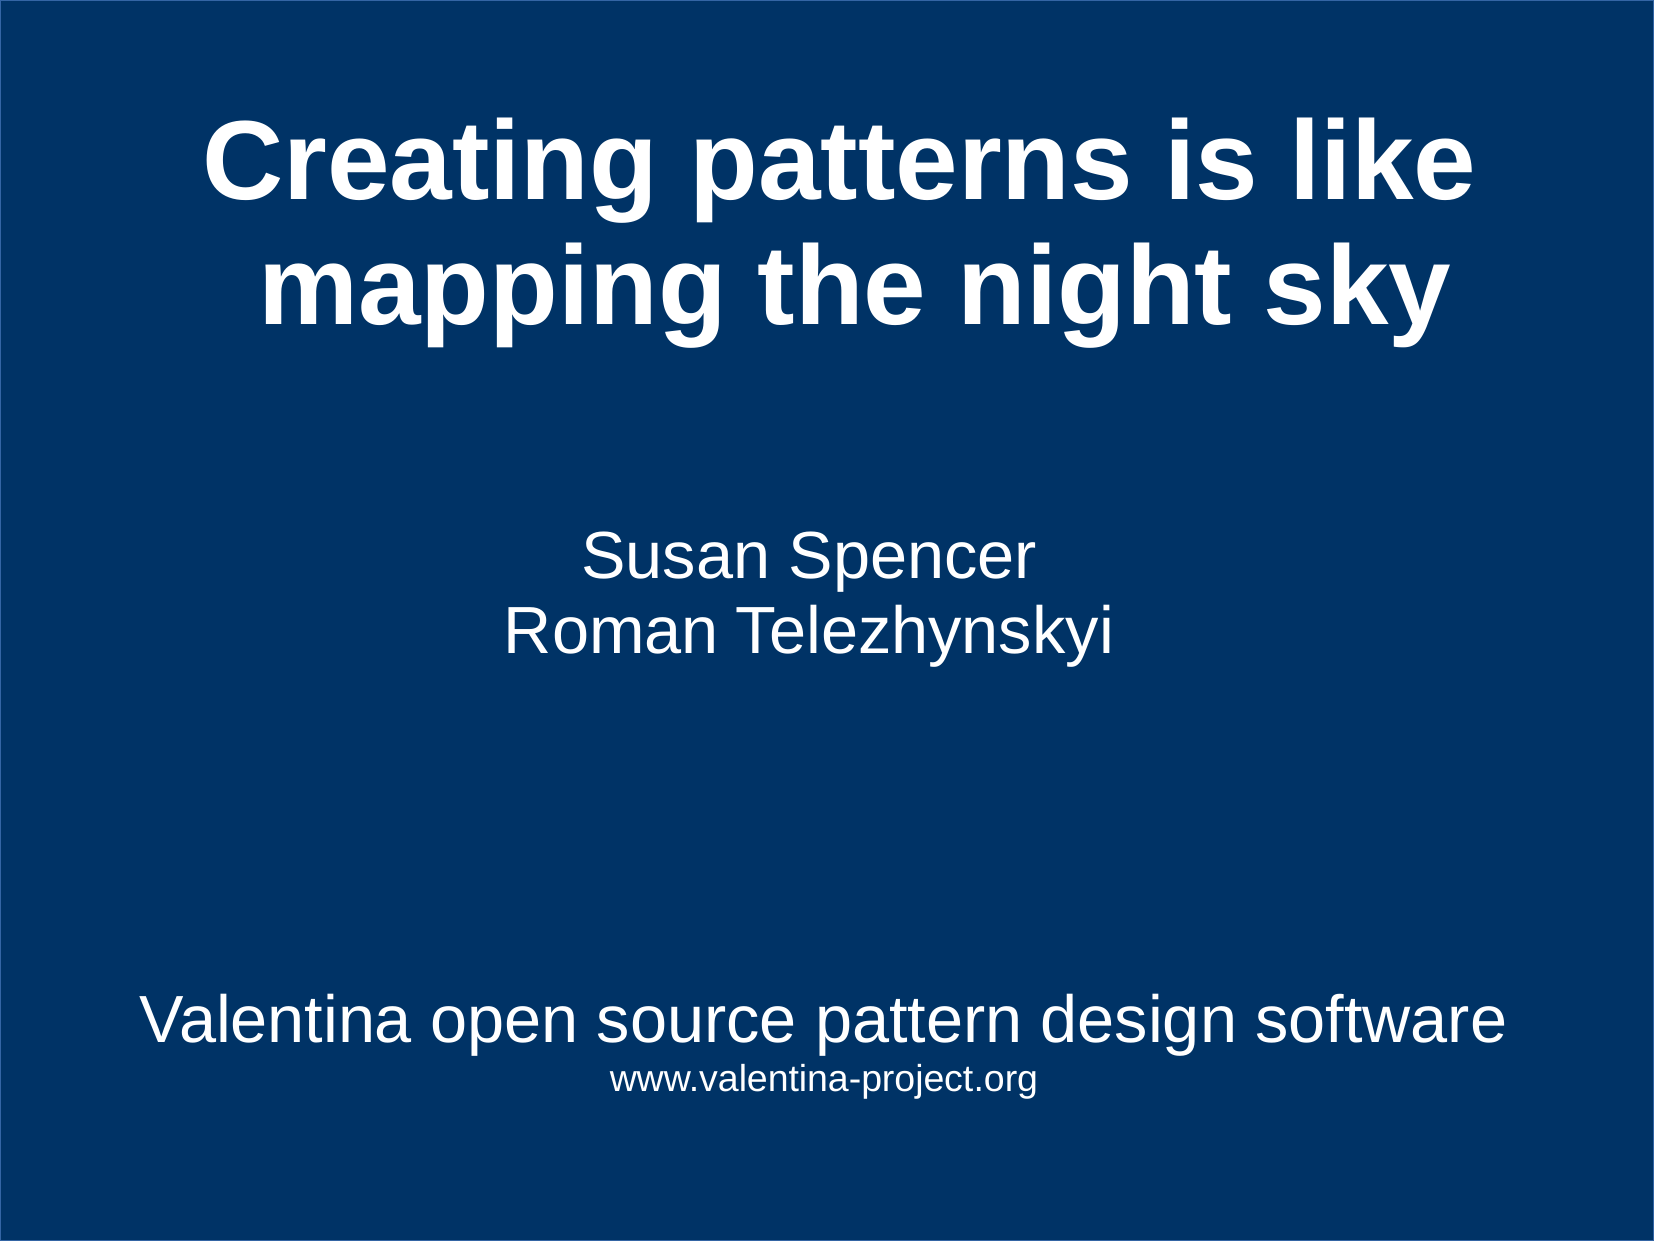

#
 Creating patterns is like mapping the night sky
Susan Spencer
Roman Telezhynskyi
Valentina open source pattern design software
www.valentina-project.org